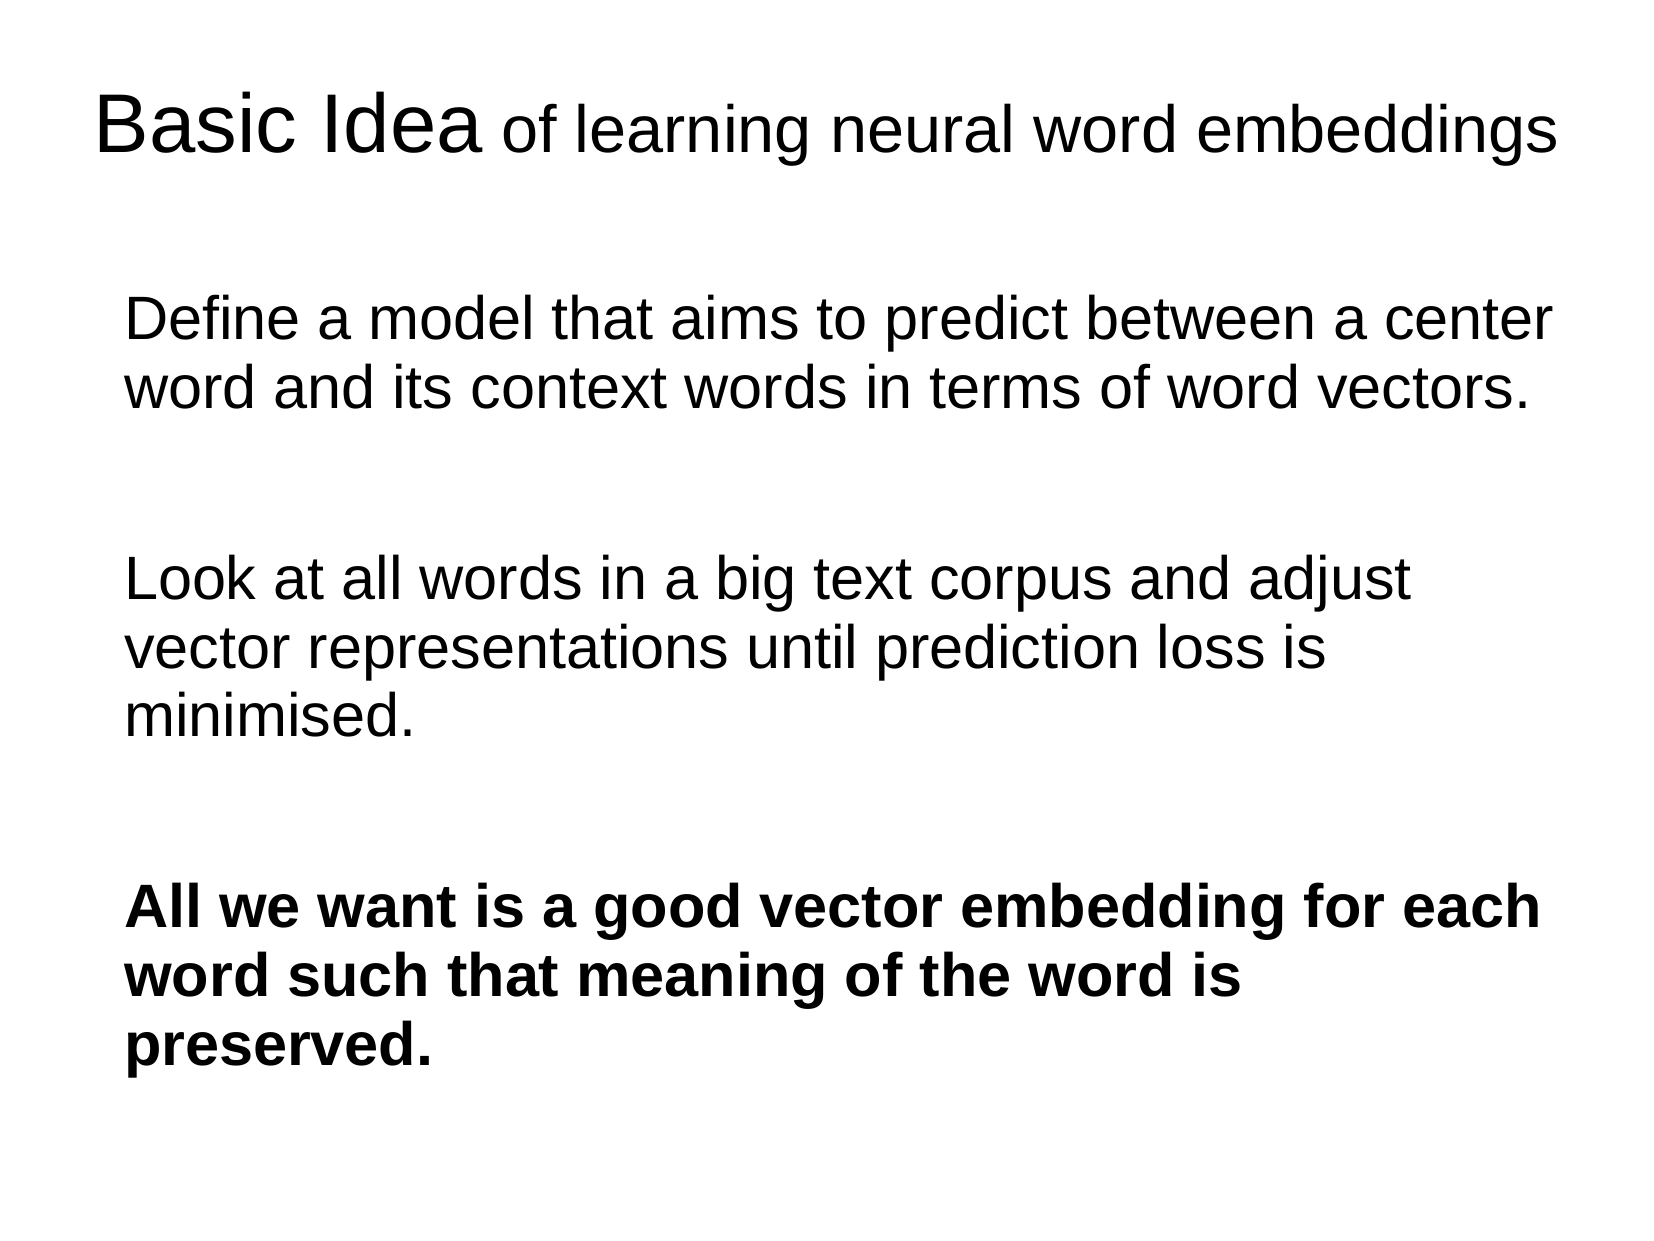

# Basic Idea of learning neural word embeddings
Define a model that aims to predict between a center word and its context words in terms of word vectors.
Look at all words in a big text corpus and adjust vector representations until prediction loss is minimised.
All we want is a good vector embedding for each word such that meaning of the word is preserved.